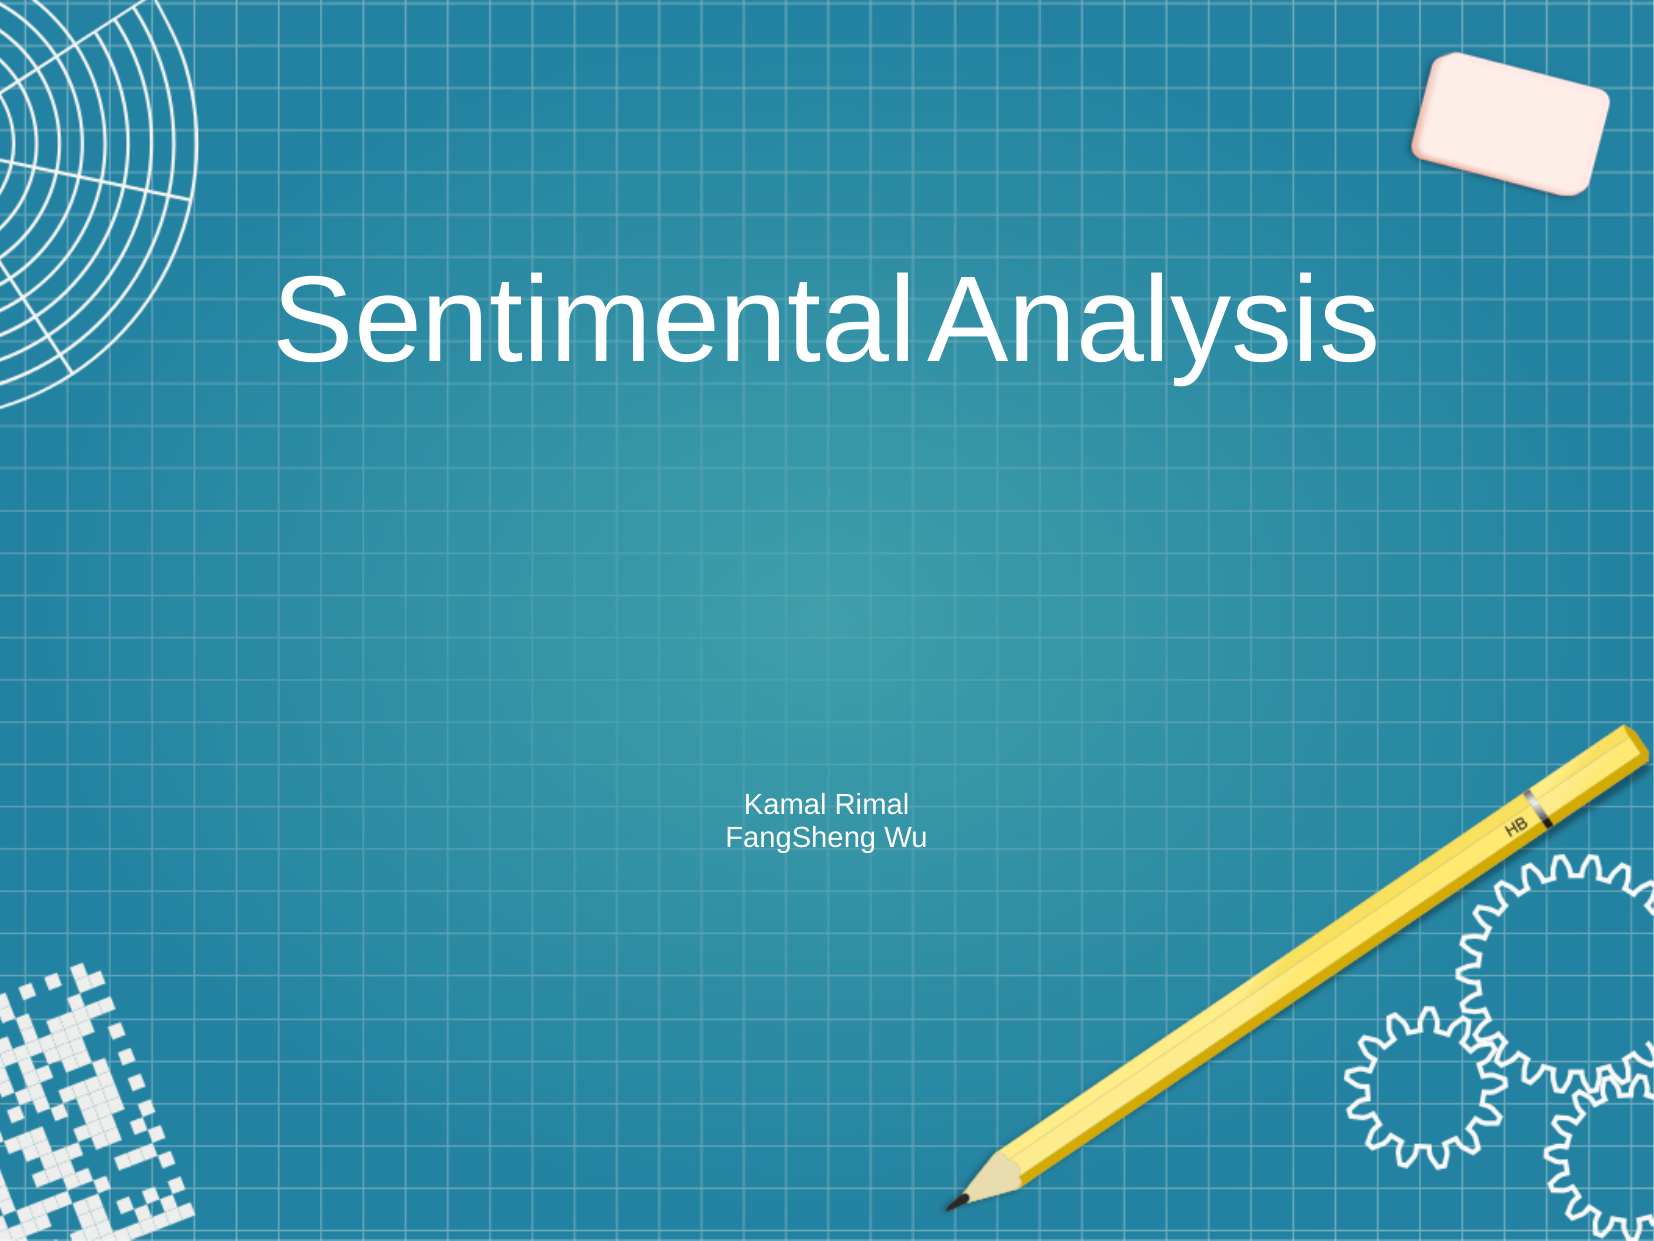

# Sentimental Analysis
Kamal Rimal
FangSheng Wu